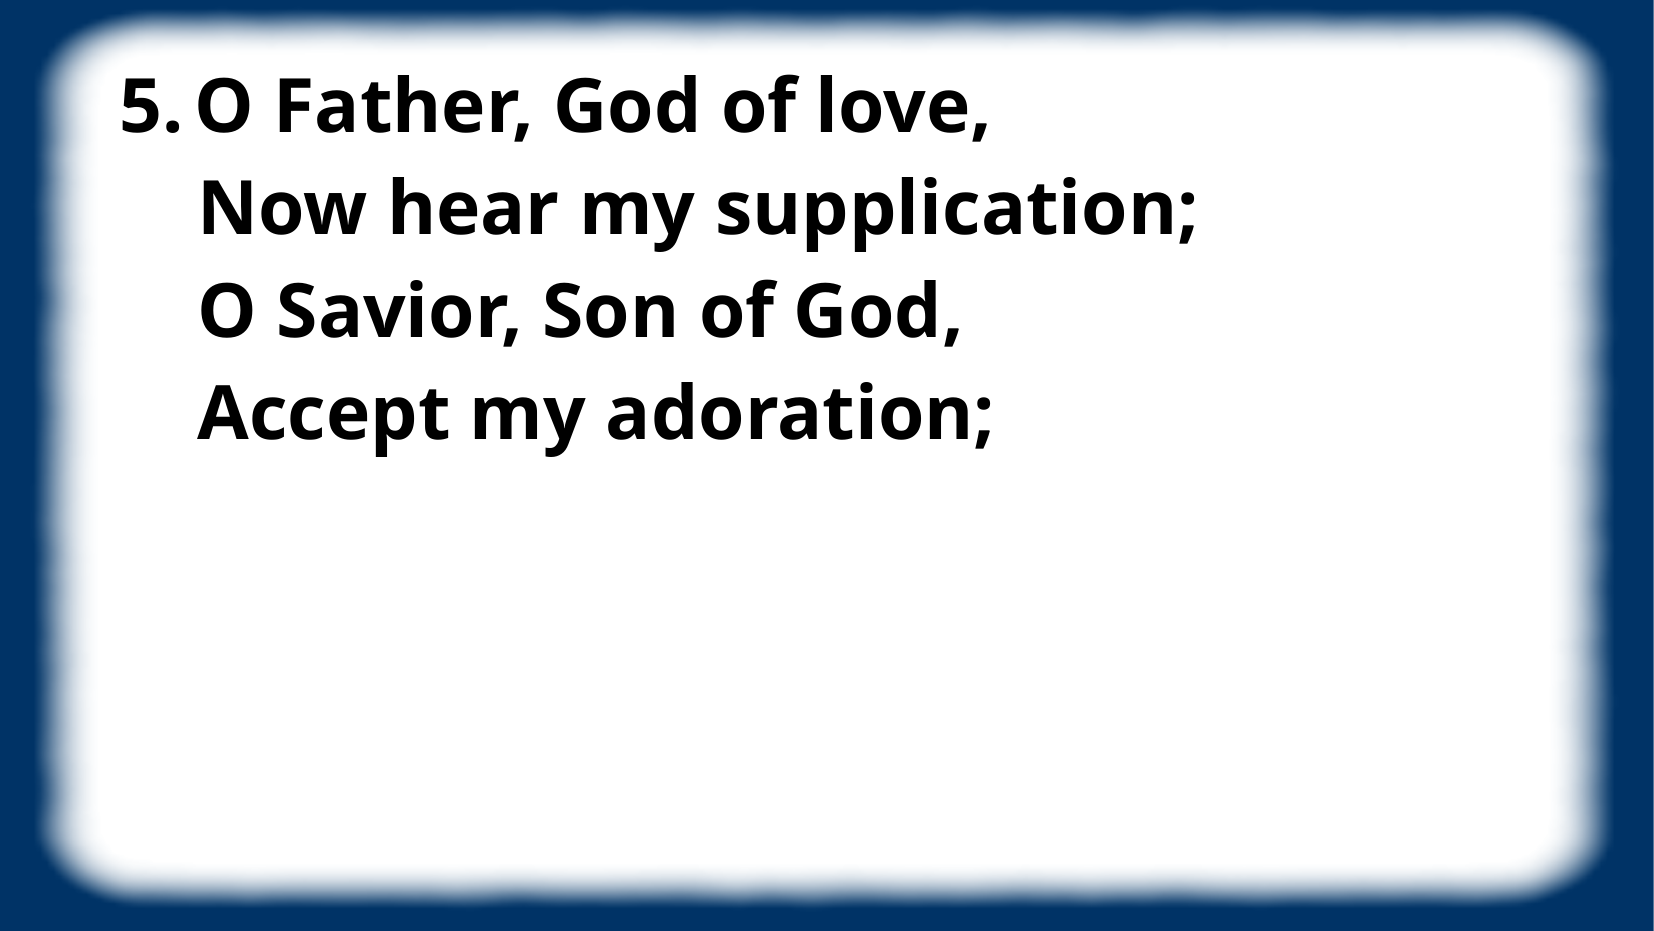

5.	O Father, God of love,
 Now hear my supplication;
 O Savior, Son of God,
 Accept my adoration;